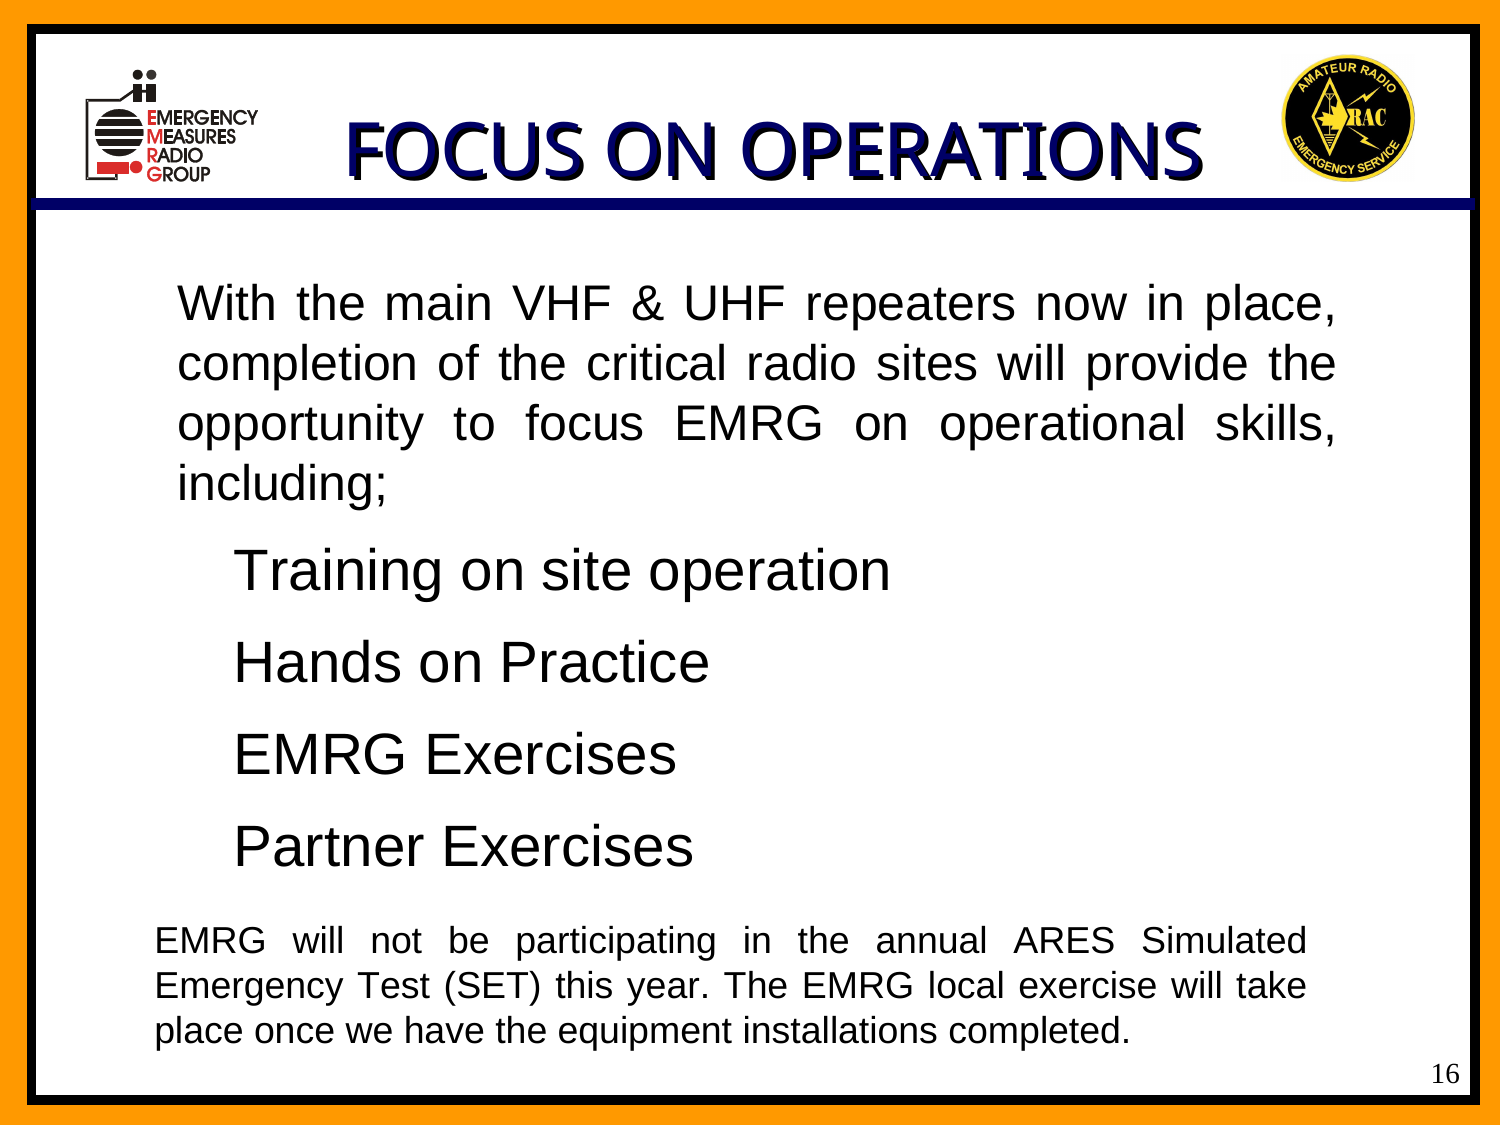

FOCUS ON OPERATIONS
With the main VHF & UHF repeaters now in place, completion of the critical radio sites will provide the opportunity to focus EMRG on operational skills, including;
Training on site operation
Hands on Practice
EMRG Exercises
Partner Exercises
EMRG will not be participating in the annual ARES Simulated Emergency Test (SET) this year. The EMRG local exercise will take place once we have the equipment installations completed.
16